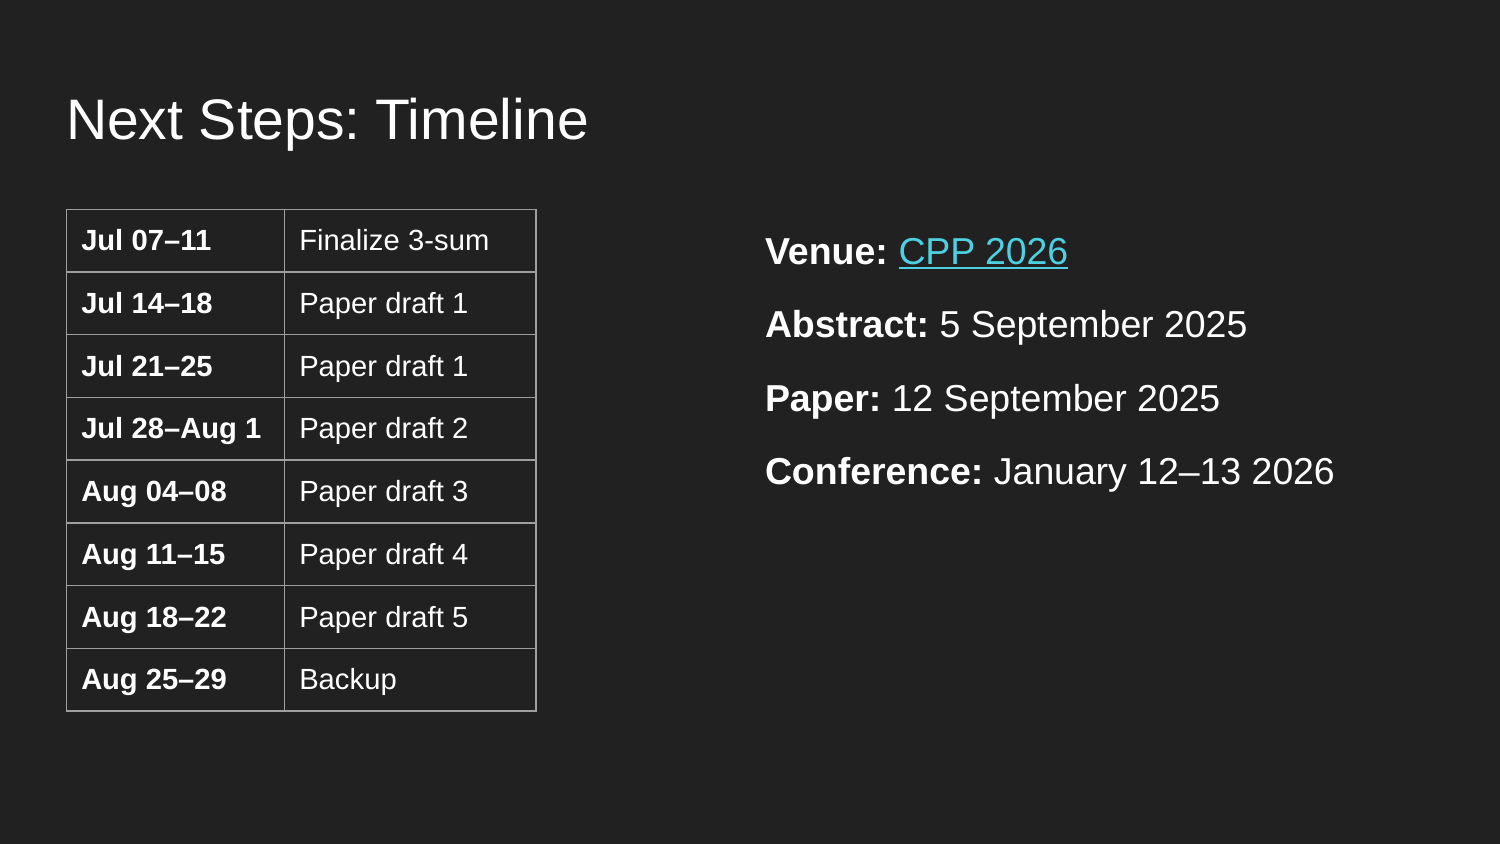

# Next Steps: Timeline
| Jul 07–11 | Finalize 3-sum |
| --- | --- |
| Jul 14–18 | Paper draft 1 |
| Jul 21–25 | Paper draft 1 |
| Jul 28–Aug 1 | Paper draft 2 |
| Aug 04–08 | Paper draft 3 |
| Aug 11–15 | Paper draft 4 |
| Aug 18–22 | Paper draft 5 |
| Aug 25–29 | Backup |
Venue: CPP 2026
Abstract: 5 September 2025
Paper: 12 September 2025
Conference: January 12–13 2026